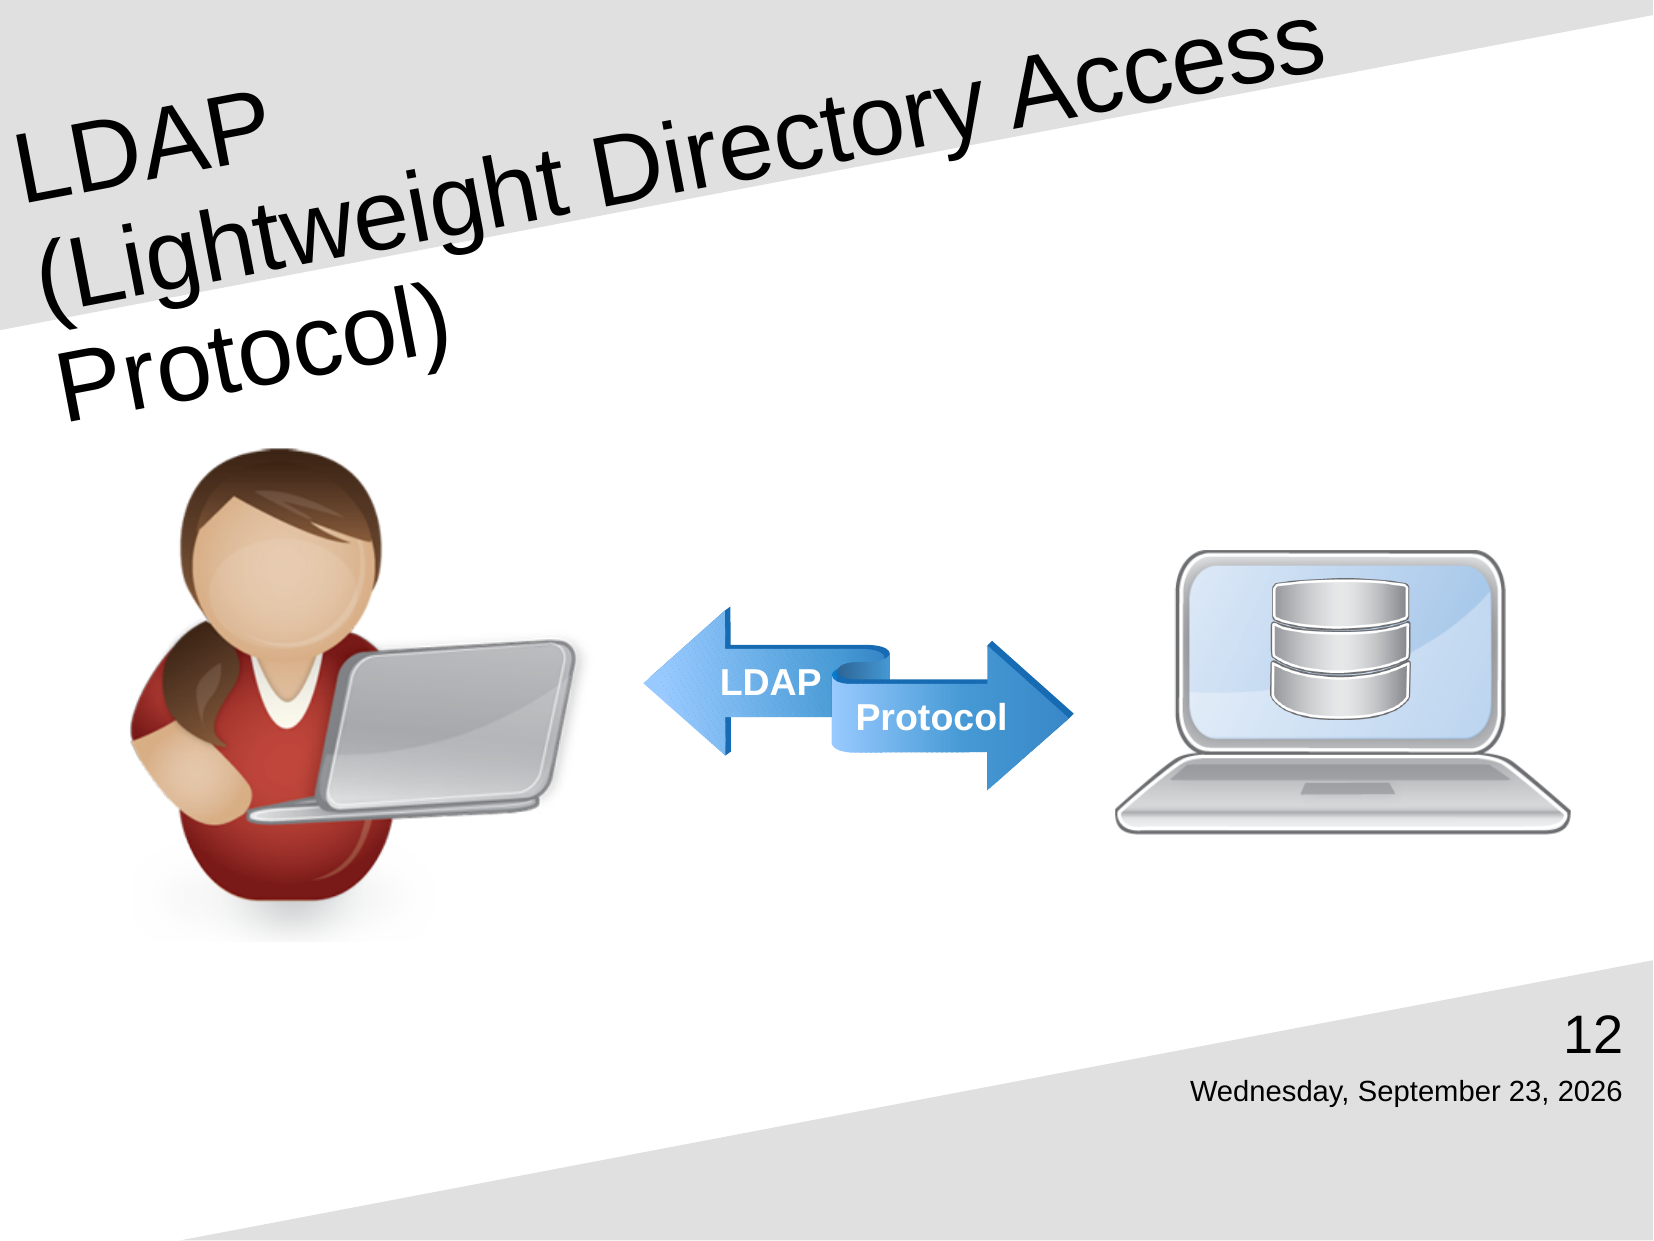

# LDAP (Lightweight Directory Access Protocol)
LDAP
Protocol
12